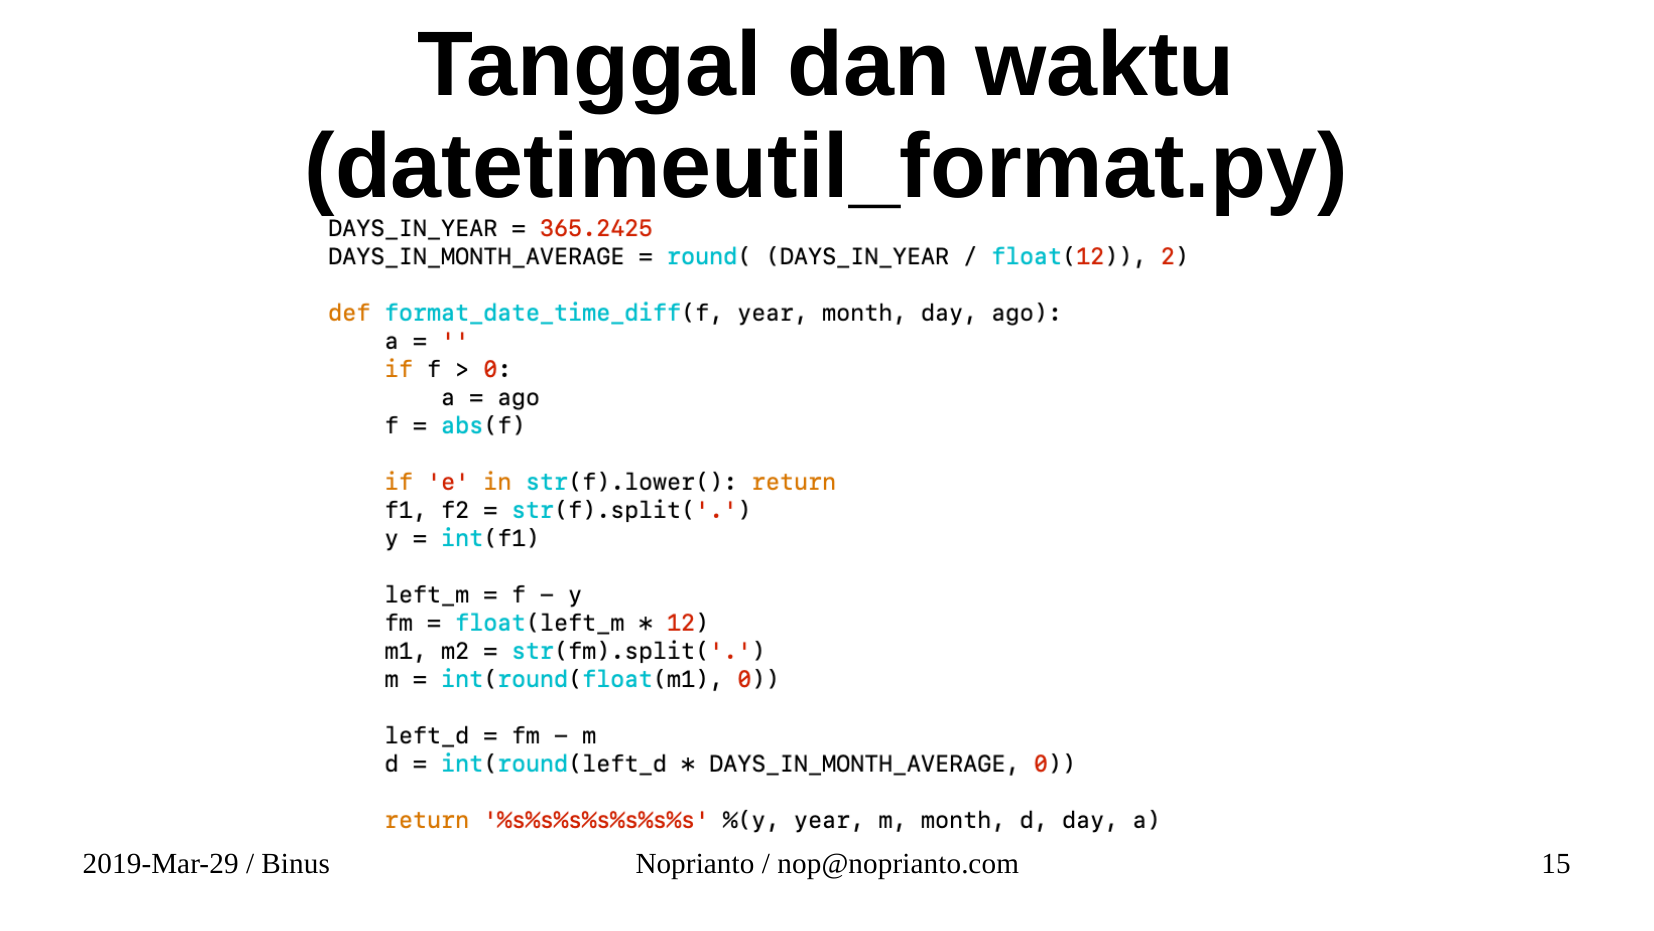

# Tanggal dan waktu (datetimeutil_format.py)
2019-Mar-29 / Binus
Noprianto / nop@noprianto.com
15